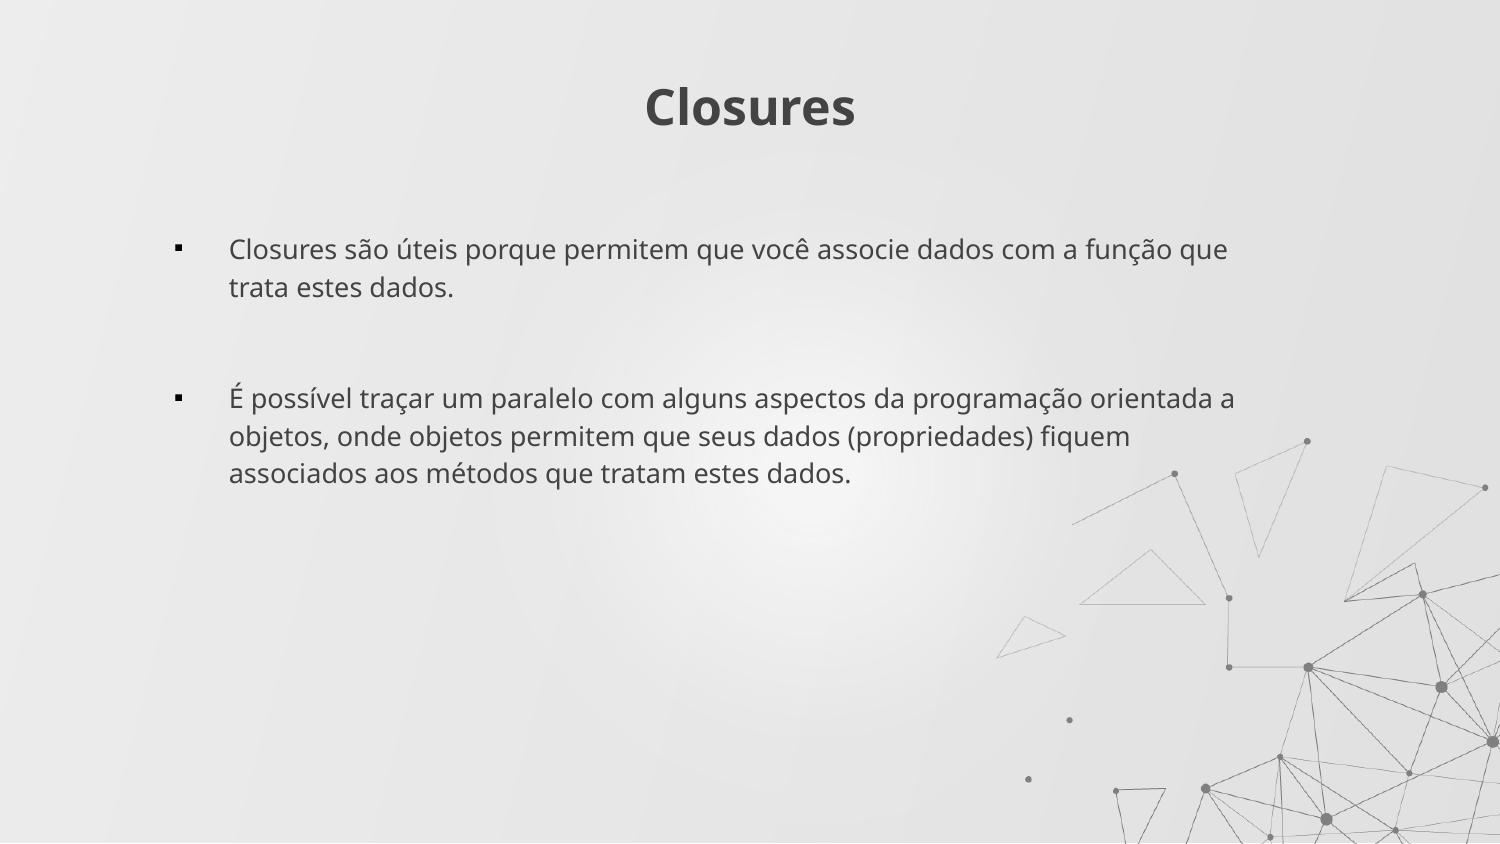

Closures
# Closures são úteis porque permitem que você associe dados com a função que trata estes dados.
É possível traçar um paralelo com alguns aspectos da programação orientada a objetos, onde objetos permitem que seus dados (propriedades) fiquem associados aos métodos que tratam estes dados.